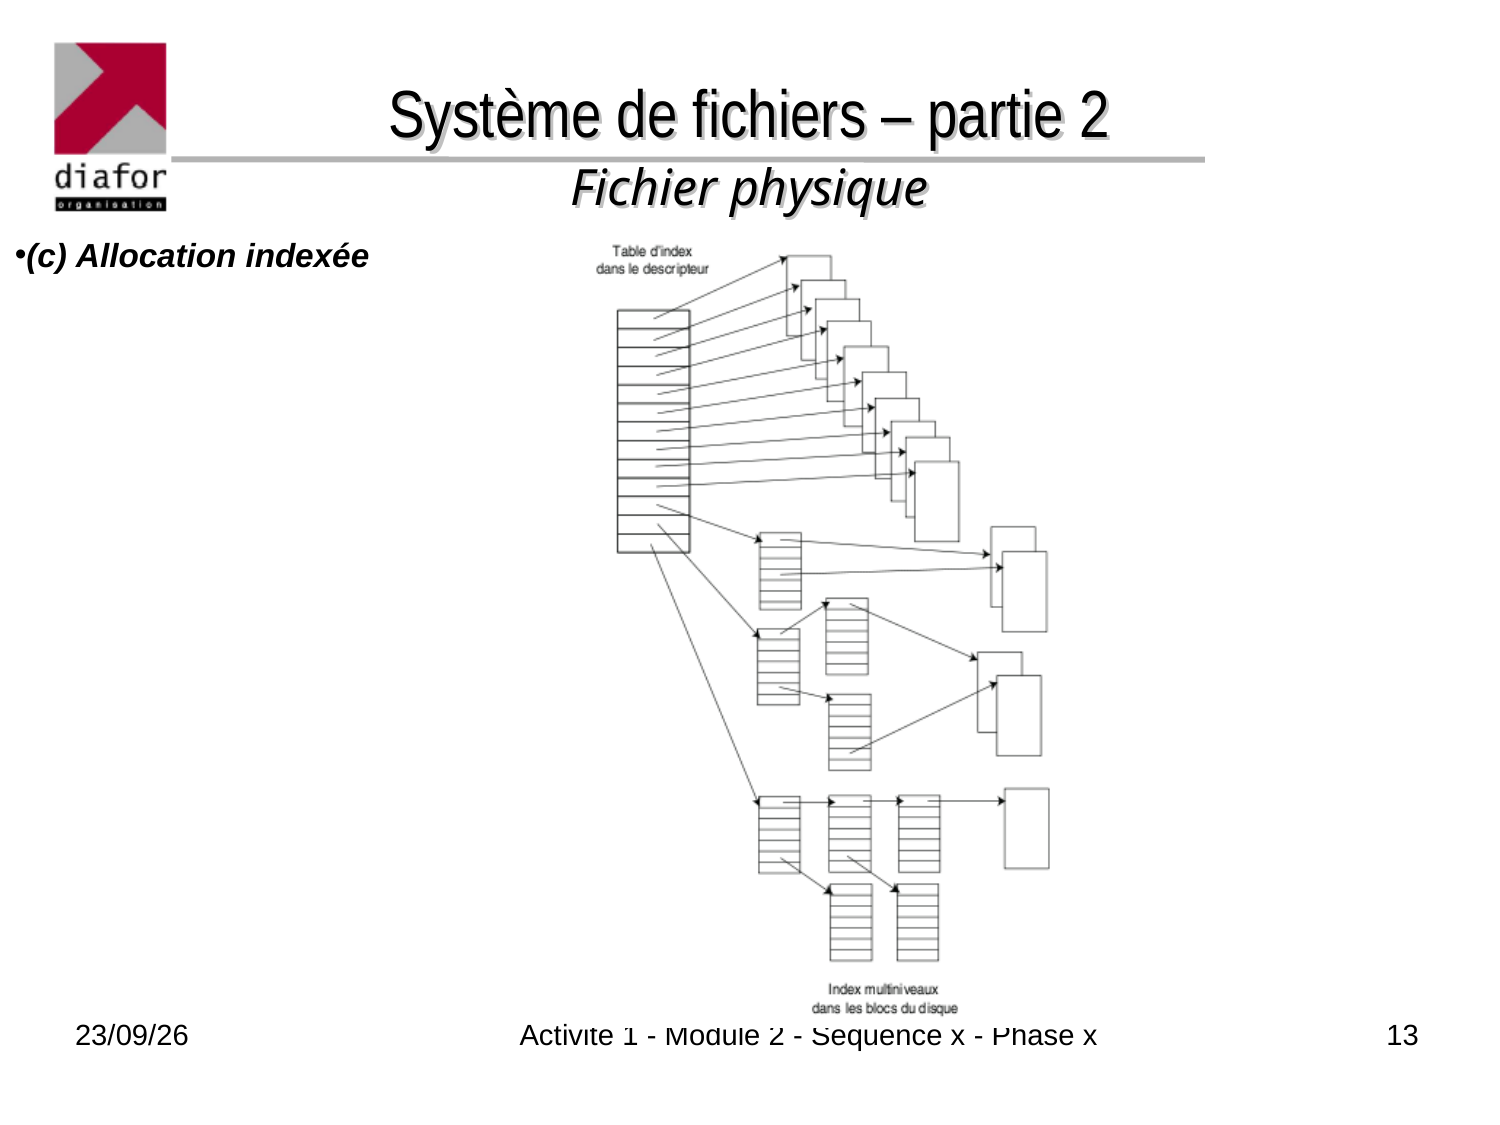

# Système de fichiers – partie 2 Fichier physique
(c) Allocation indexée
Activité 1 - Module 2 - Séquence x - Phase x
13